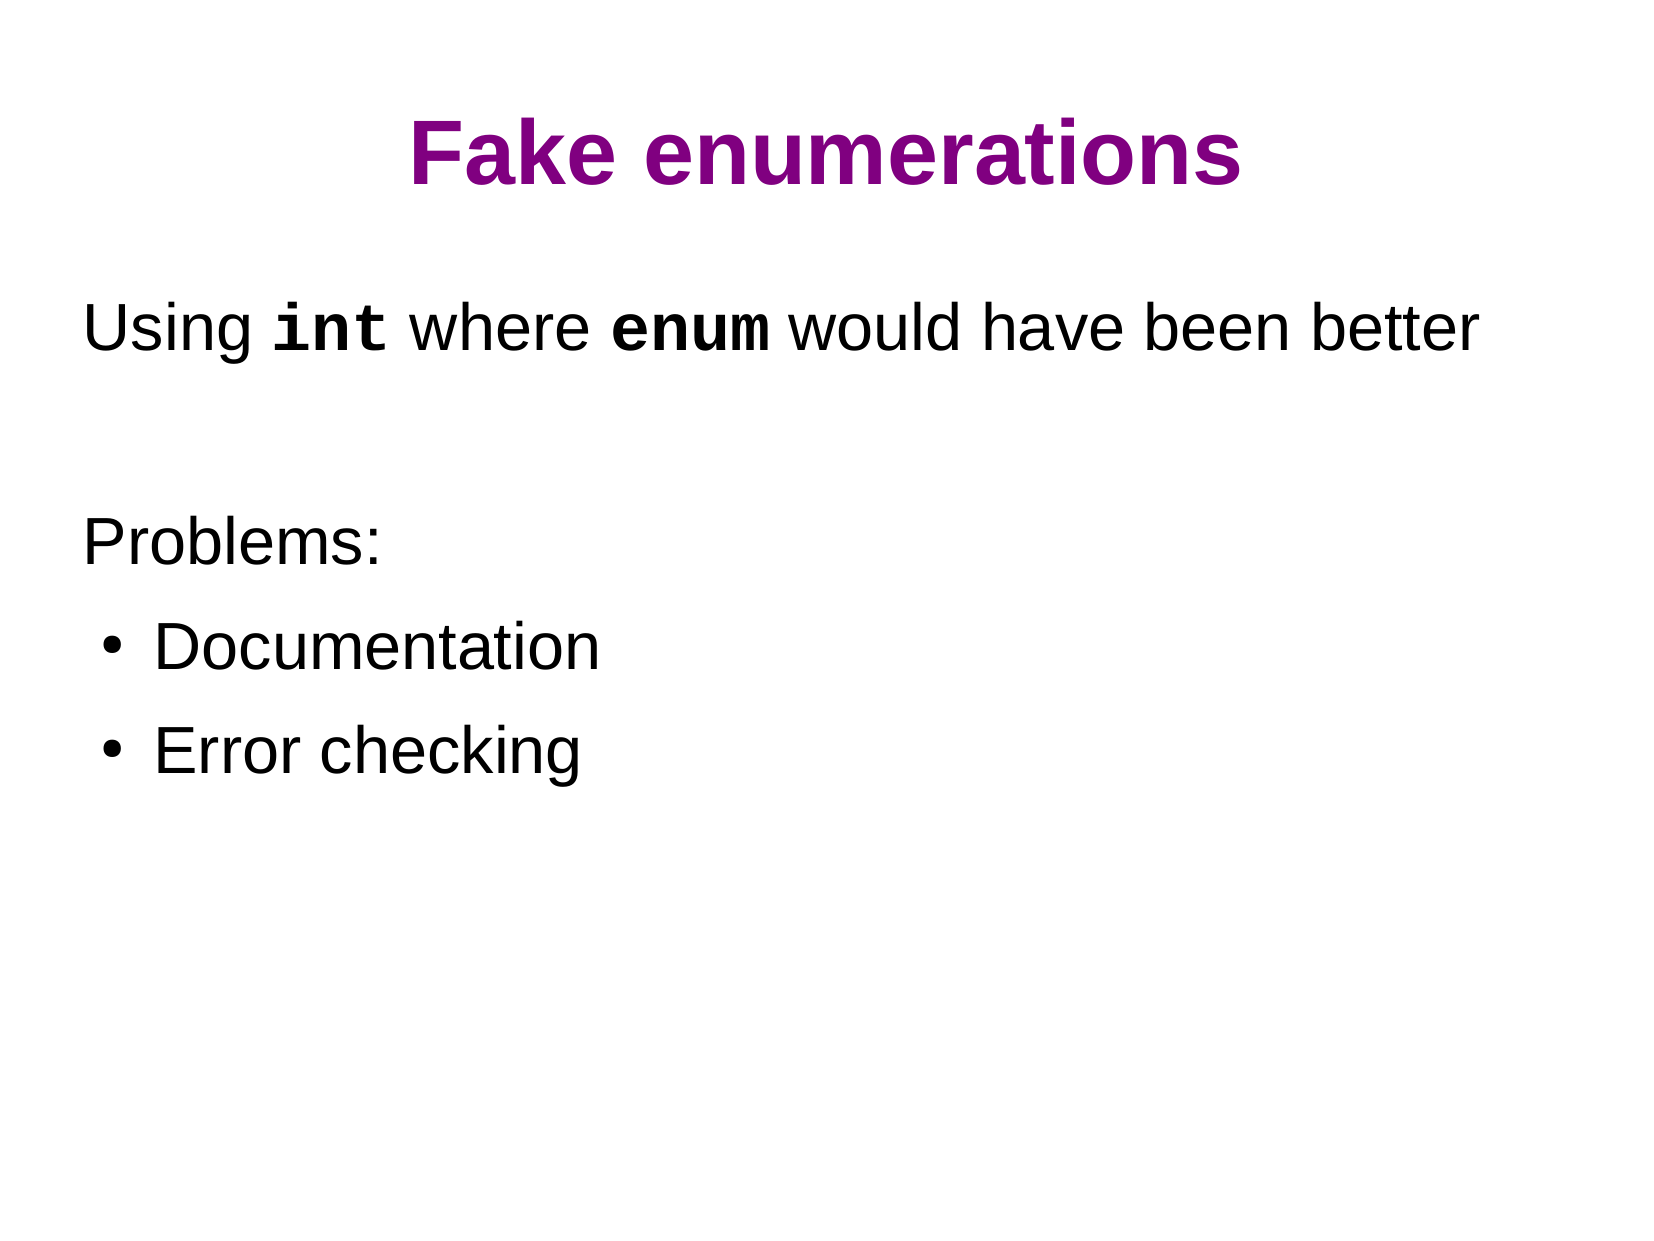

# Fake enumerations
Using int where enum would have been better
Problems:
Documentation
Error checking